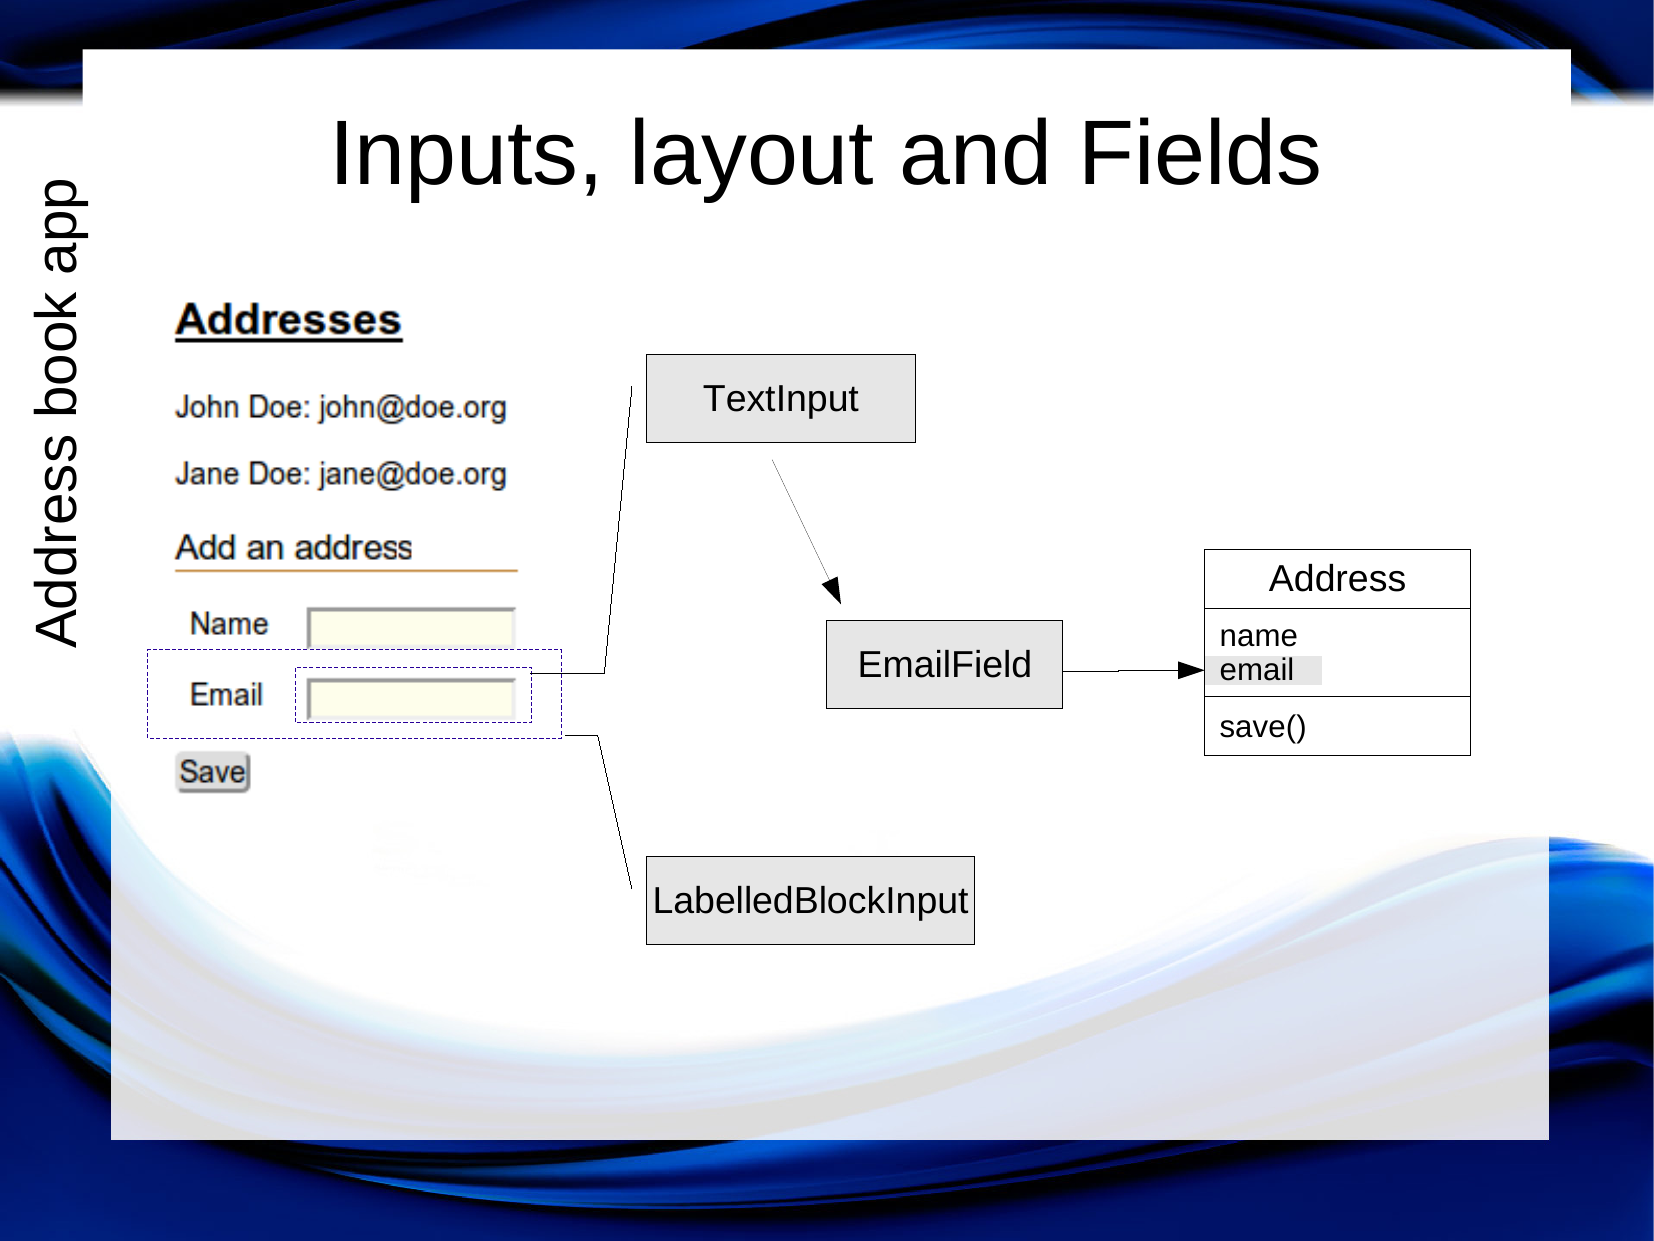

# Inputs, layout and Fields
Address book app
TextInput
Address
name
email
save()
EmailField
LabelledBlockInput